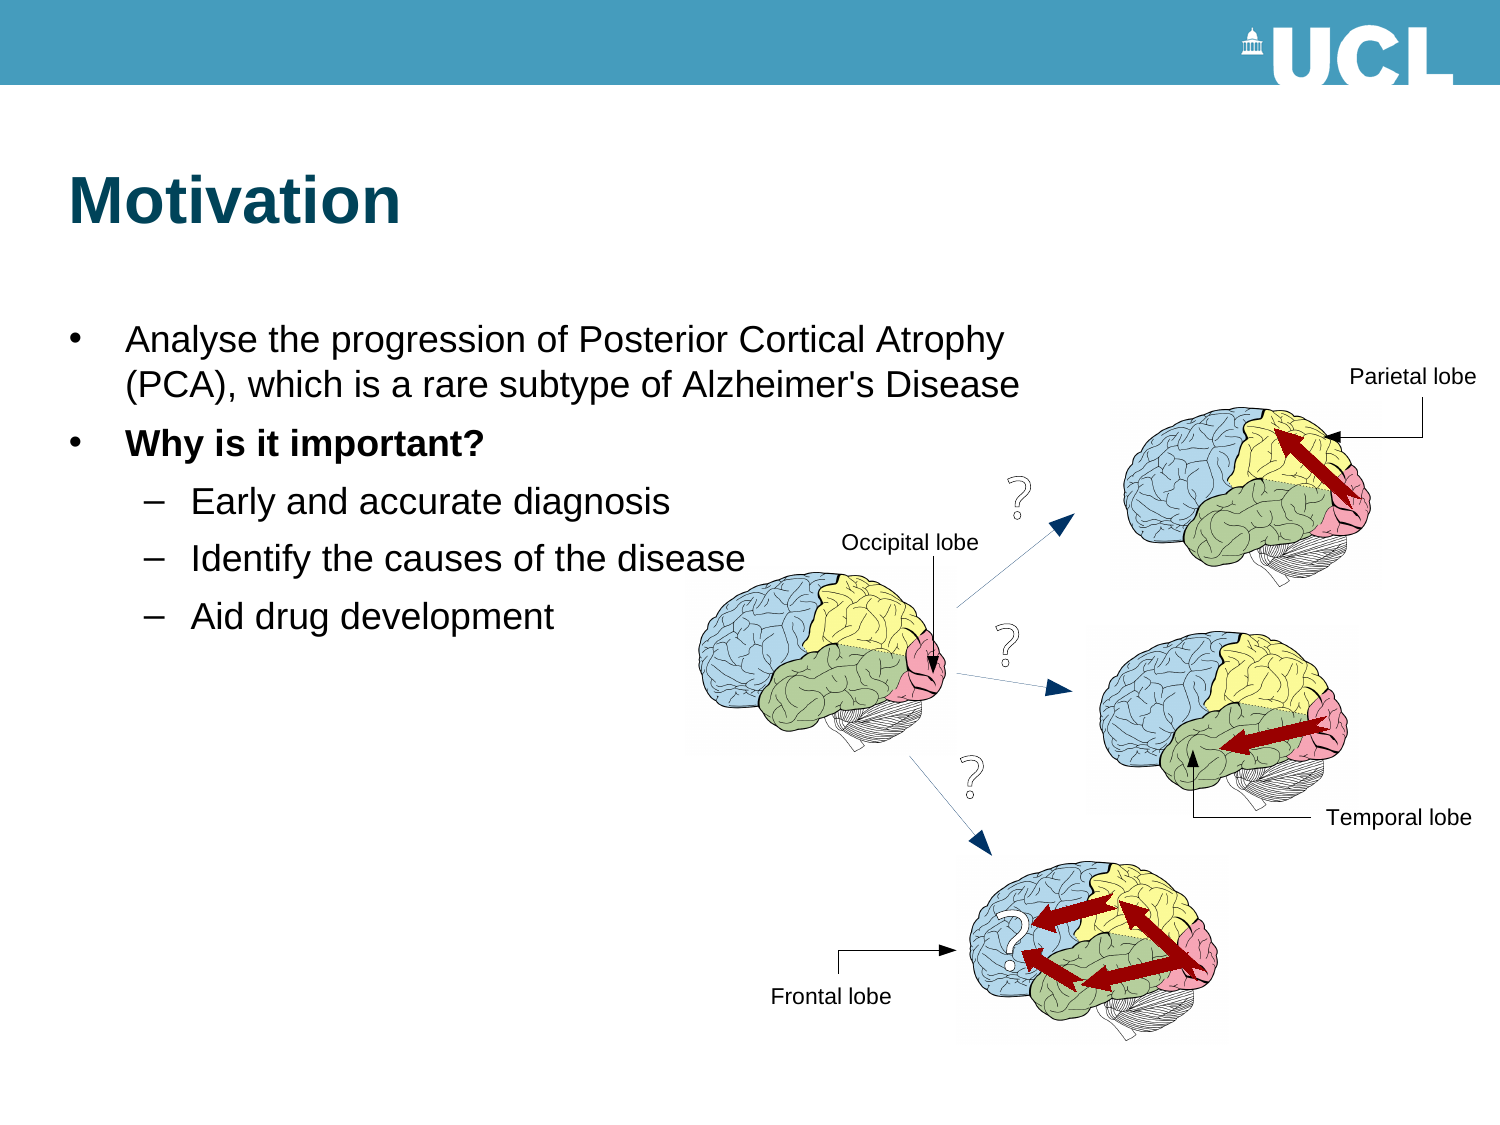

# Motivation
Analyse the progression of Posterior Cortical Atrophy (PCA), which is a rare subtype of Alzheimer's Disease
Why is it important?
Early and accurate diagnosis
Identify the causes of the disease
Aid drug development
Parietal lobe
?
Occipital lobe
?
?
Temporal lobe
?
Frontal lobe